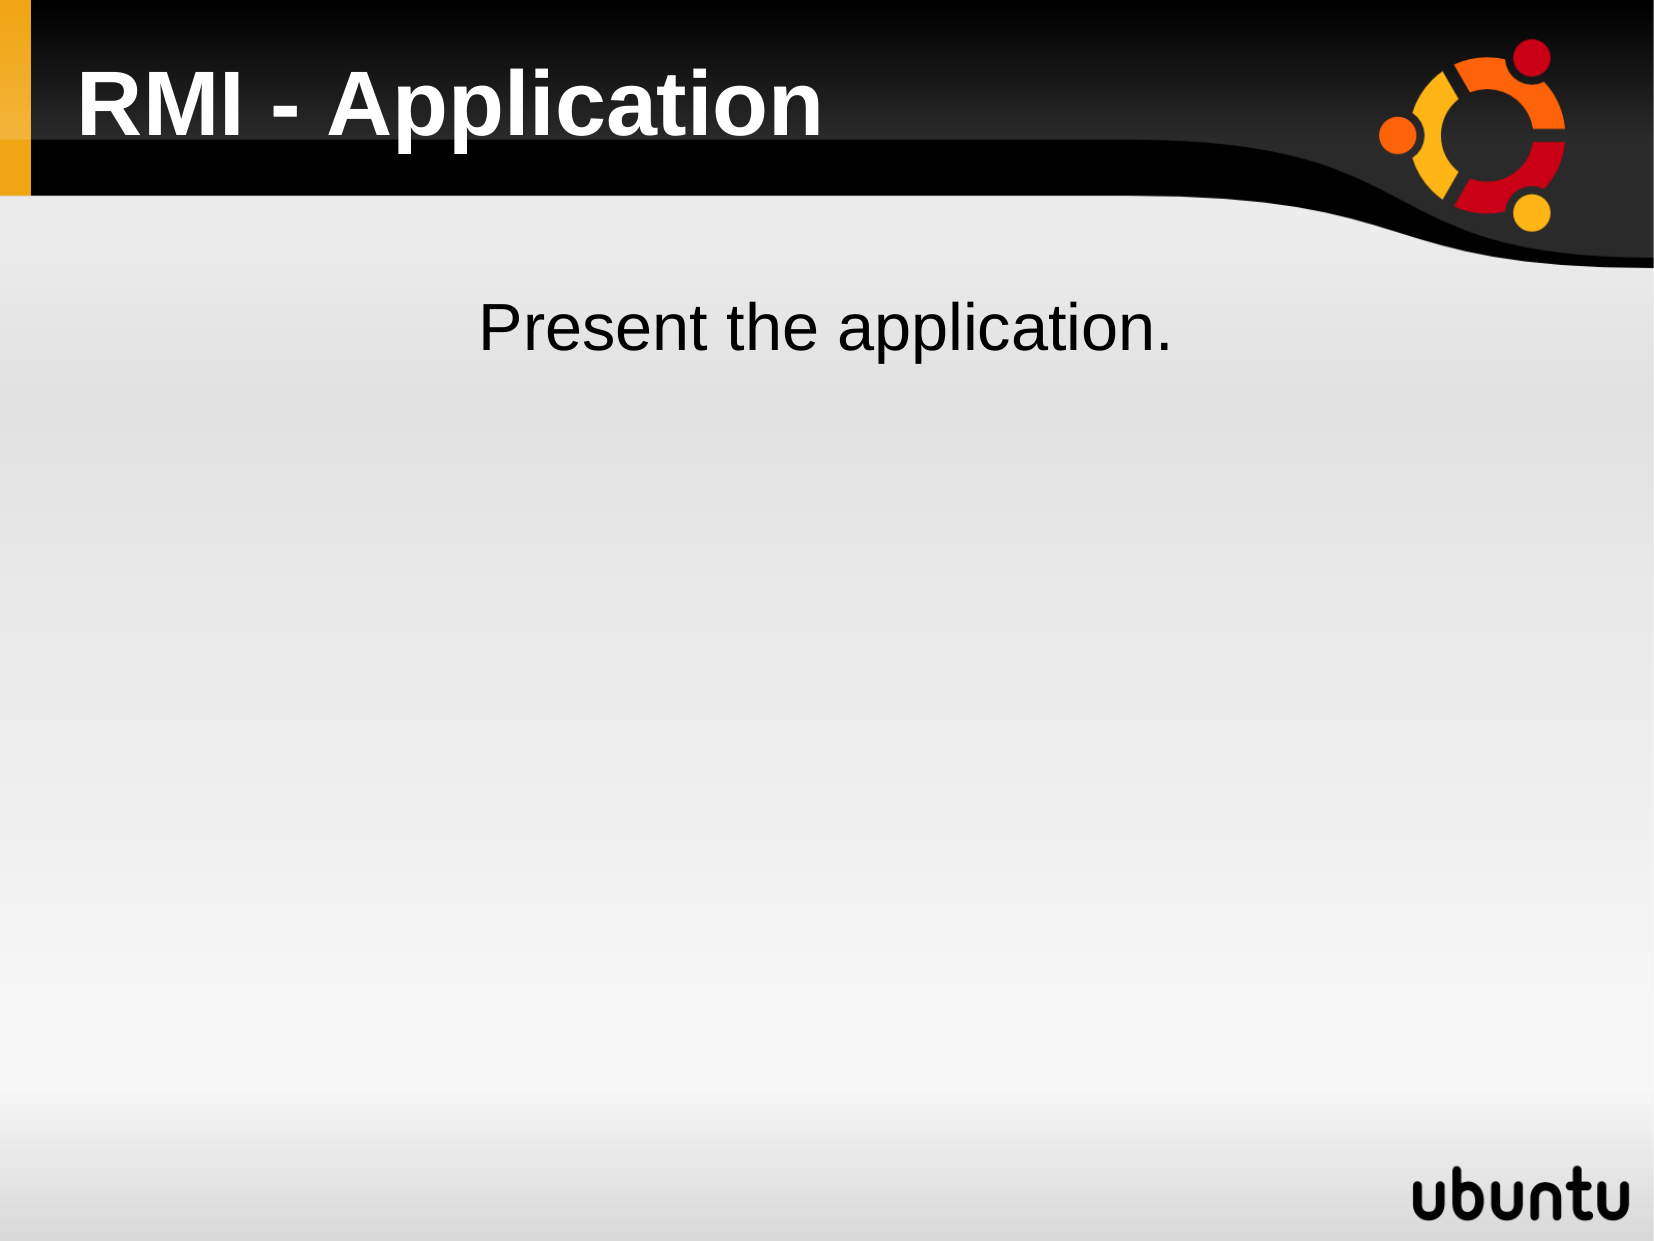

# RMI - Application
Present the application.